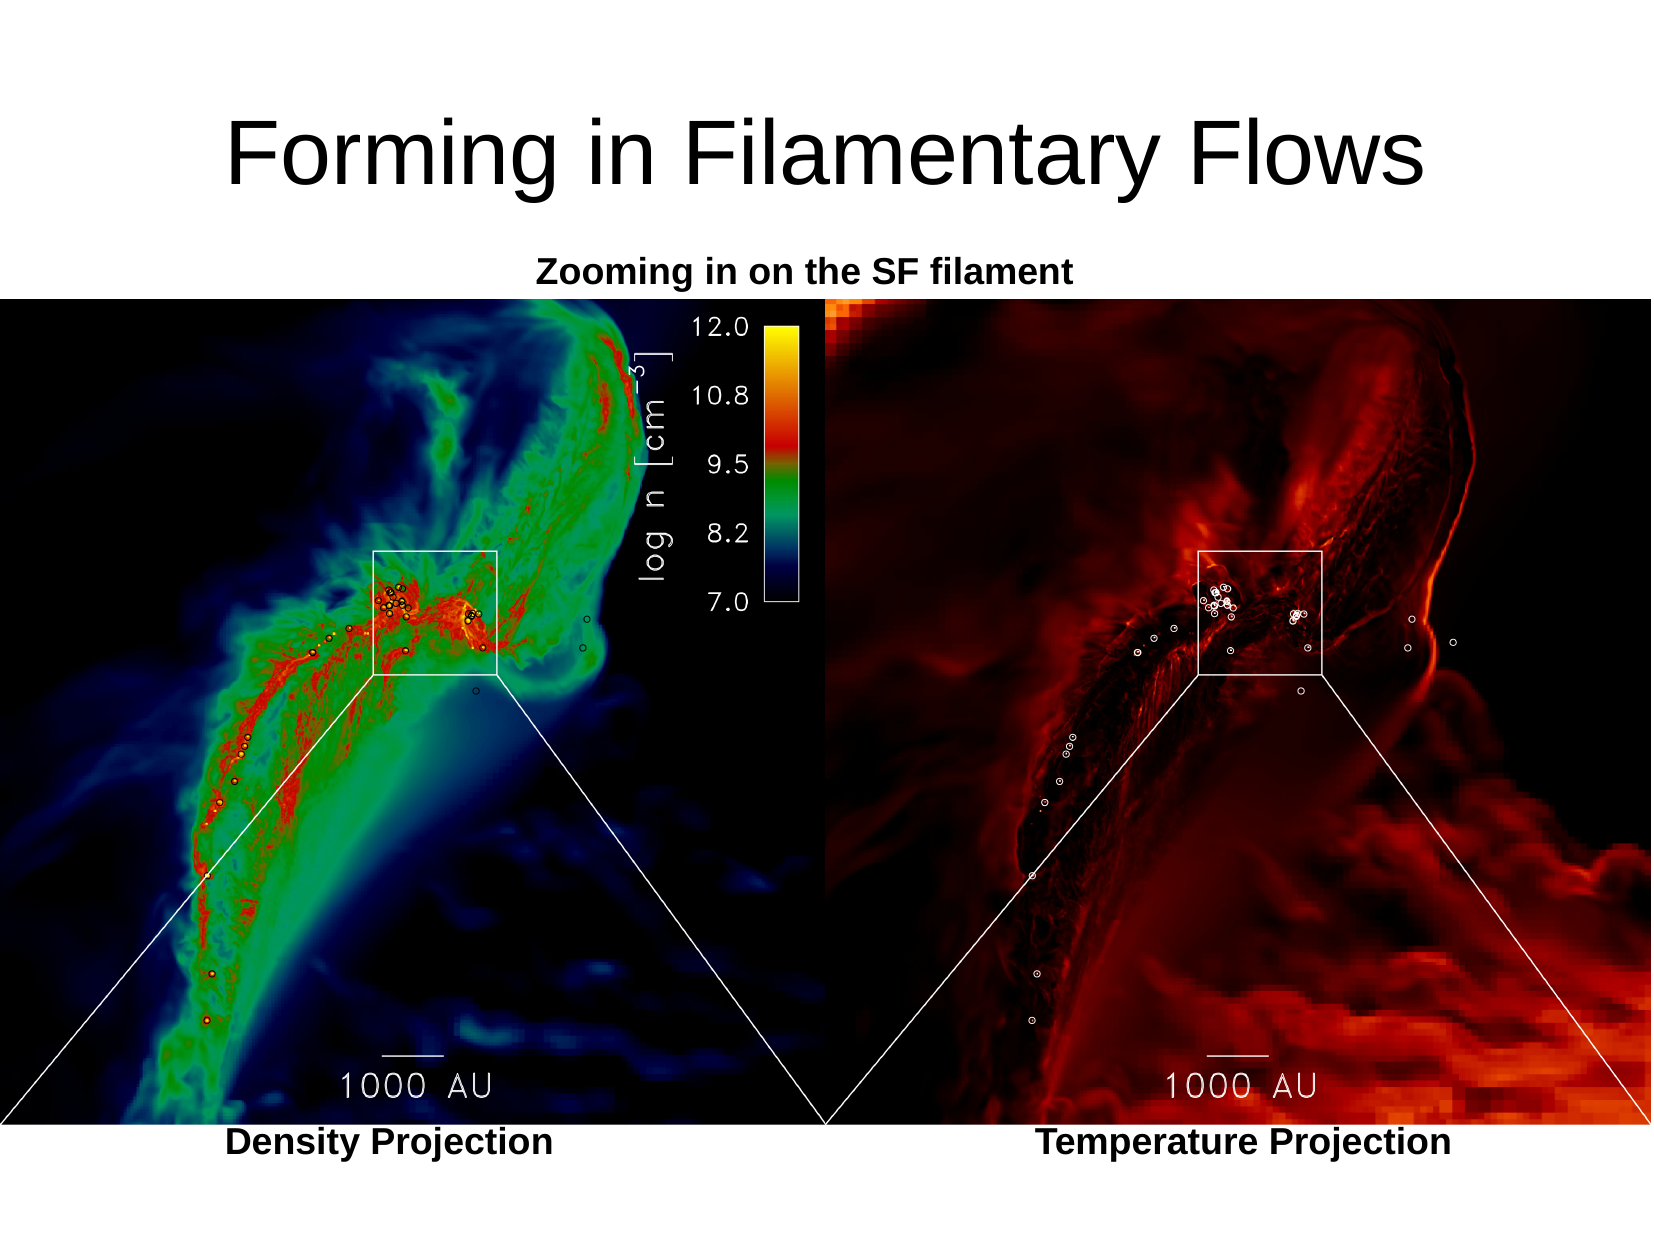

# Forming in Filamentary Flows
Zooming in on the SF filament
Density Projection
Temperature Projection